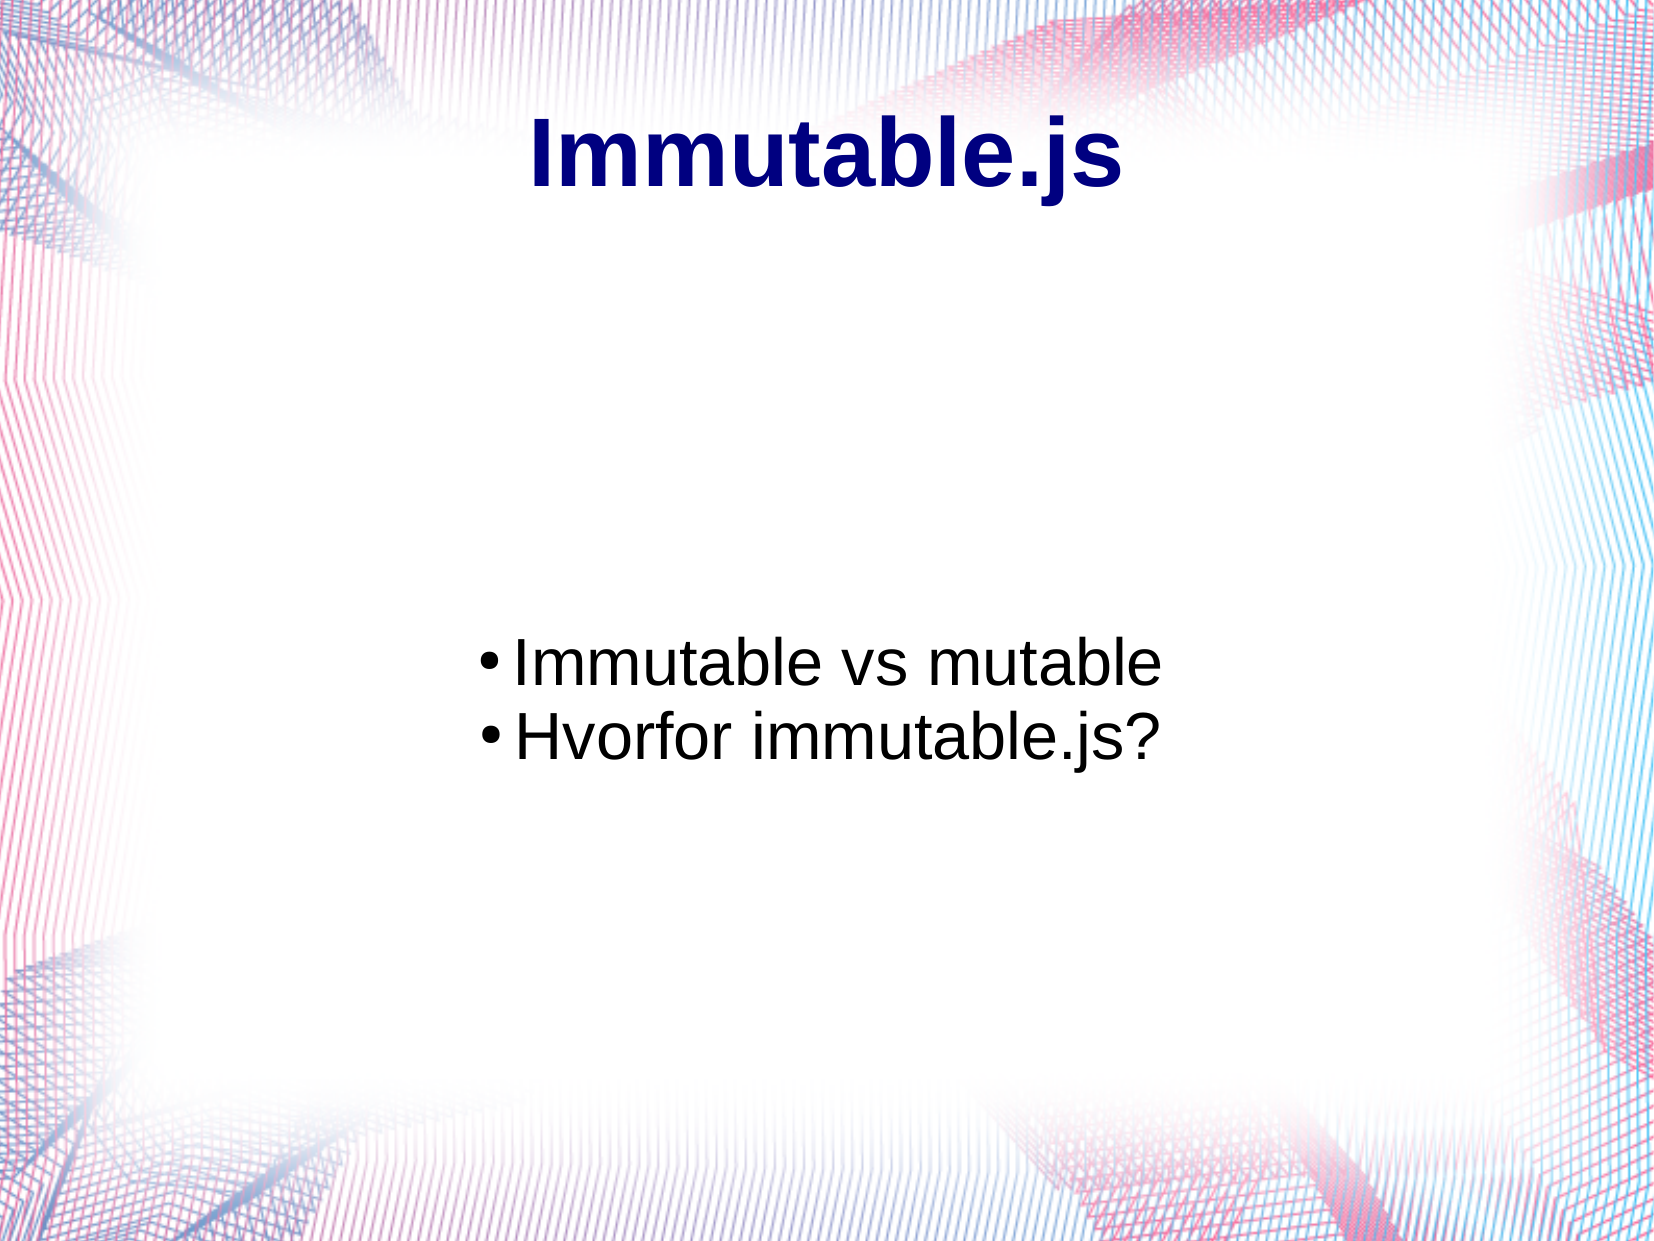

# Immutable.js
Immutable vs mutable
Hvorfor immutable.js?